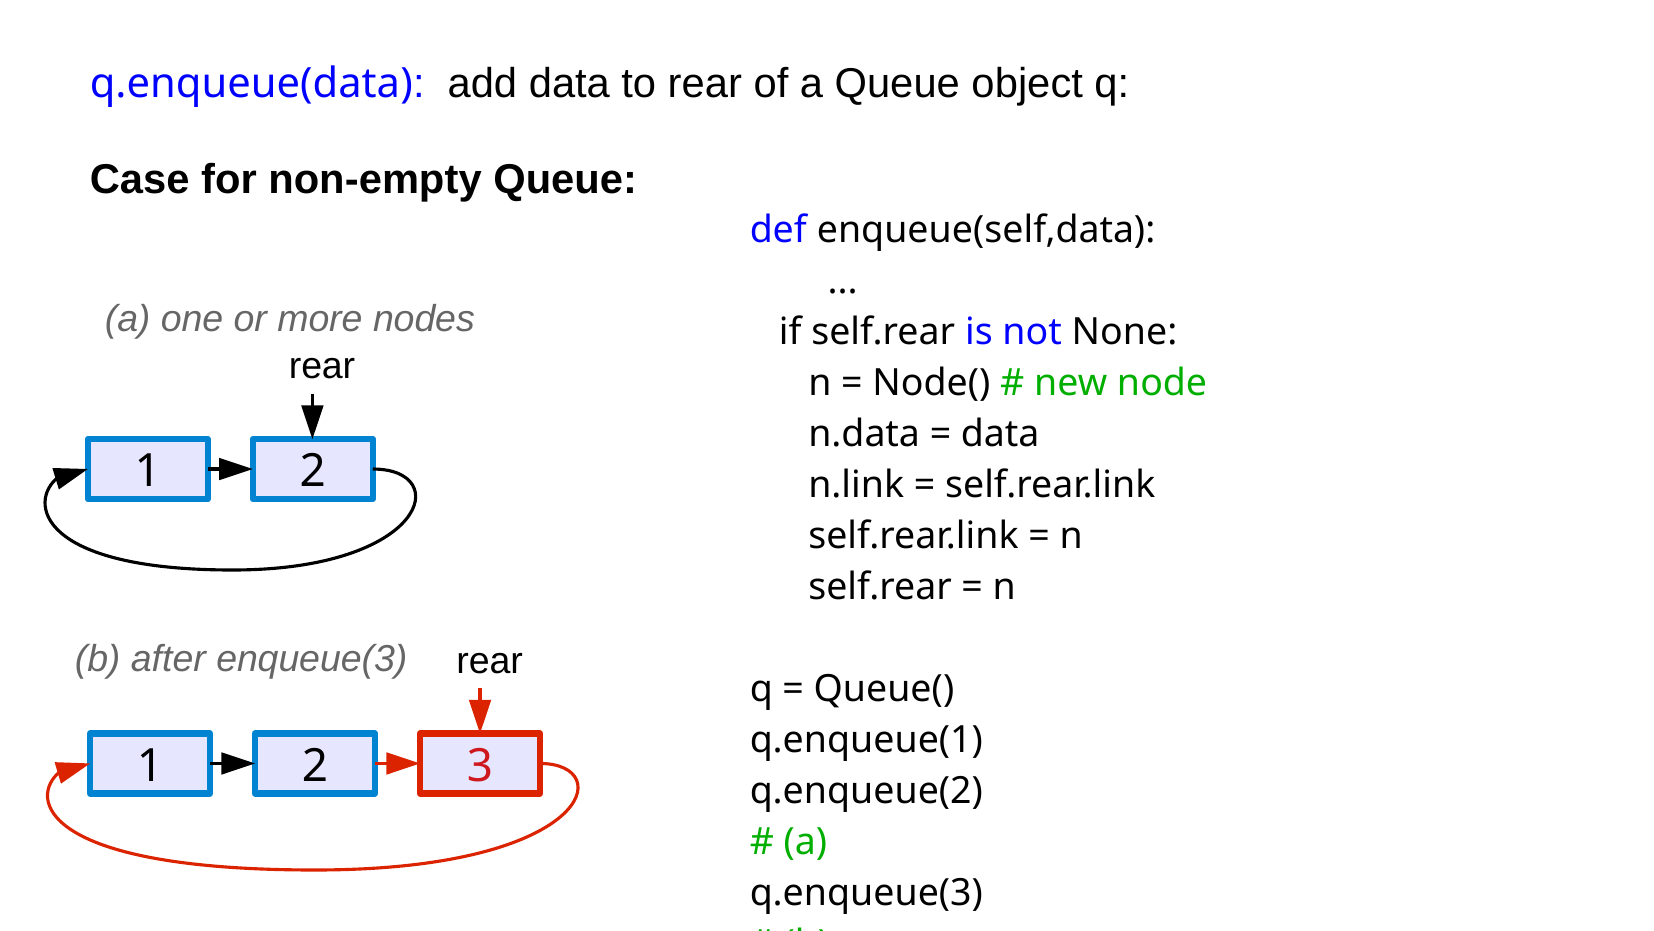

q.enqueue(data): add data to rear of a Queue object q:
Case for non-empty Queue:
def enqueue(self,data):
 ...
 if self.rear is not None:
 n = Node() # new node
 n.data = data
 n.link = self.rear.link
 self.rear.link = n
 self.rear = n
q = Queue()
q.enqueue(1)
q.enqueue(2)
# (a)
q.enqueue(3)
# (b)
(a) one or more nodes
rear
1
2
(b) after enqueue(3)
rear
1
2
3